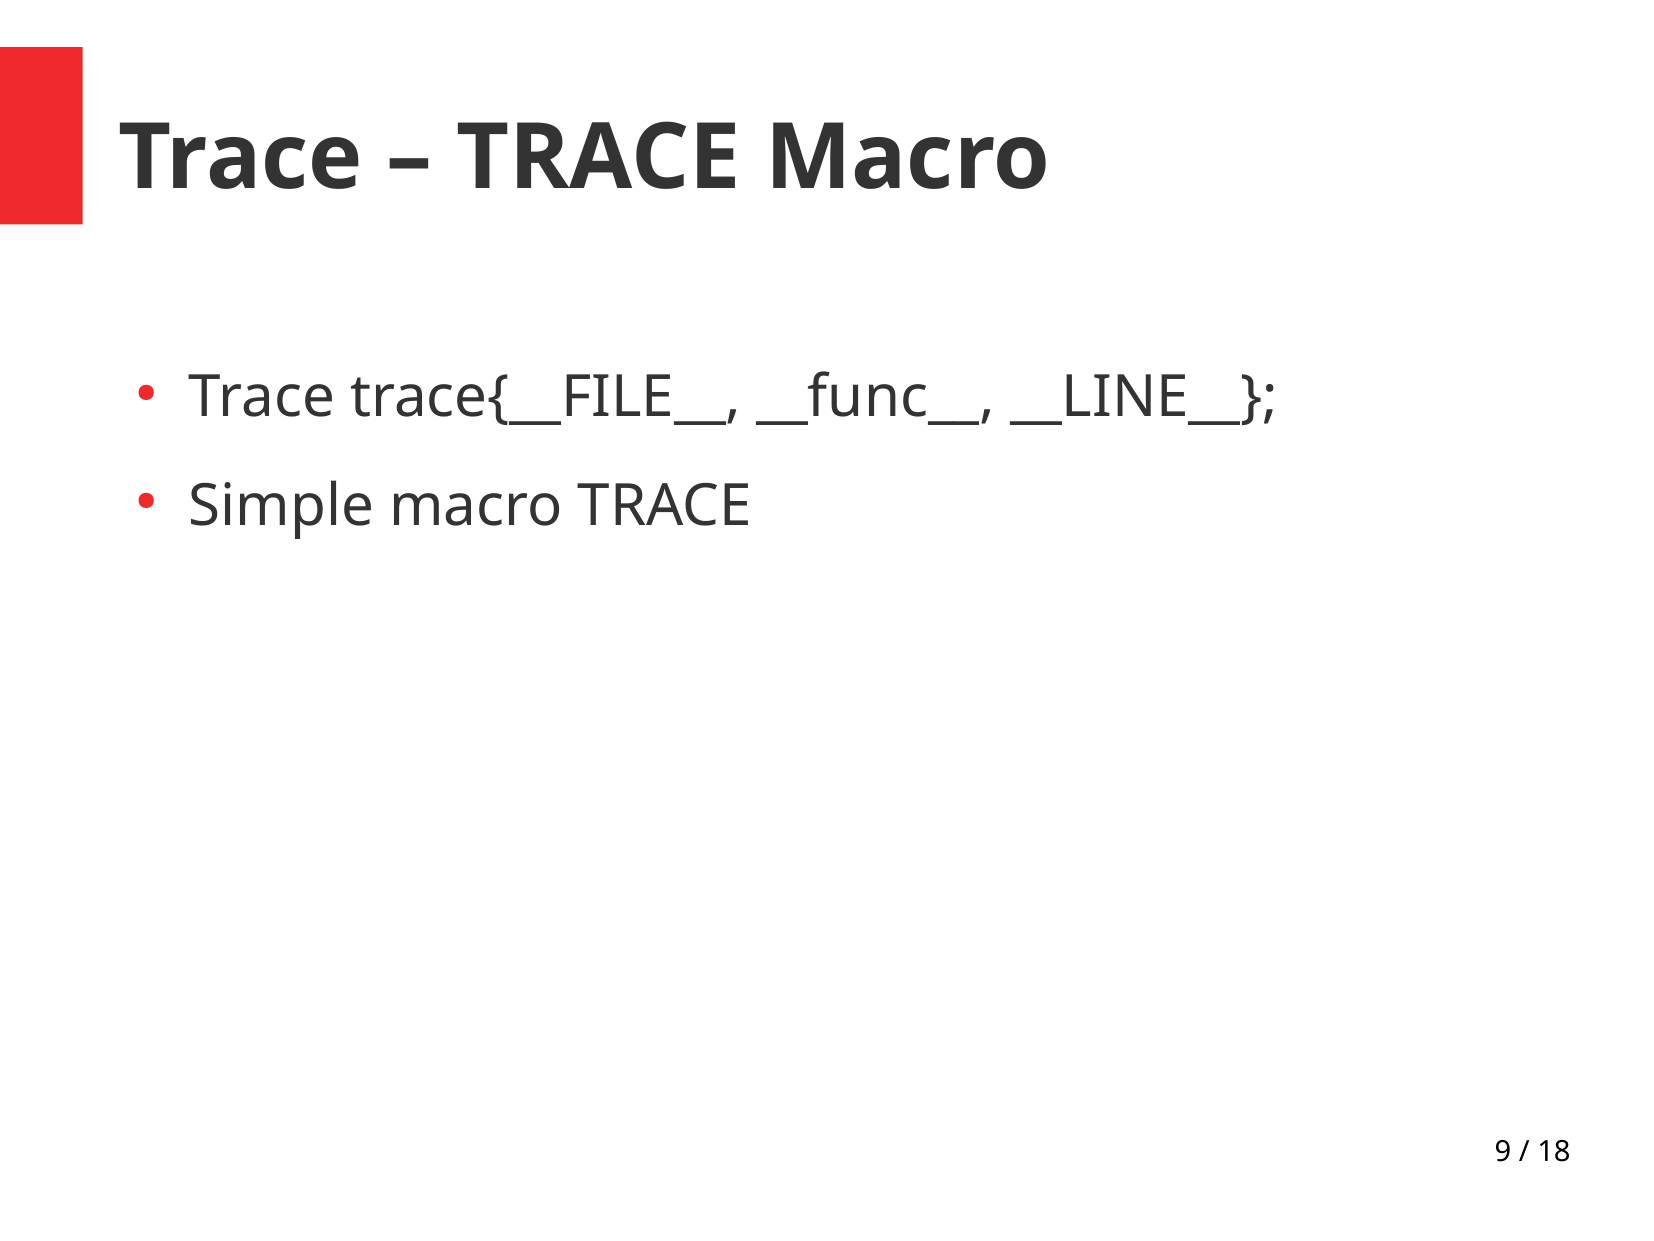

# Trace – TRACE Macro
Trace trace{__FILE__, __func__, __LINE__};
Simple macro TRACE
9